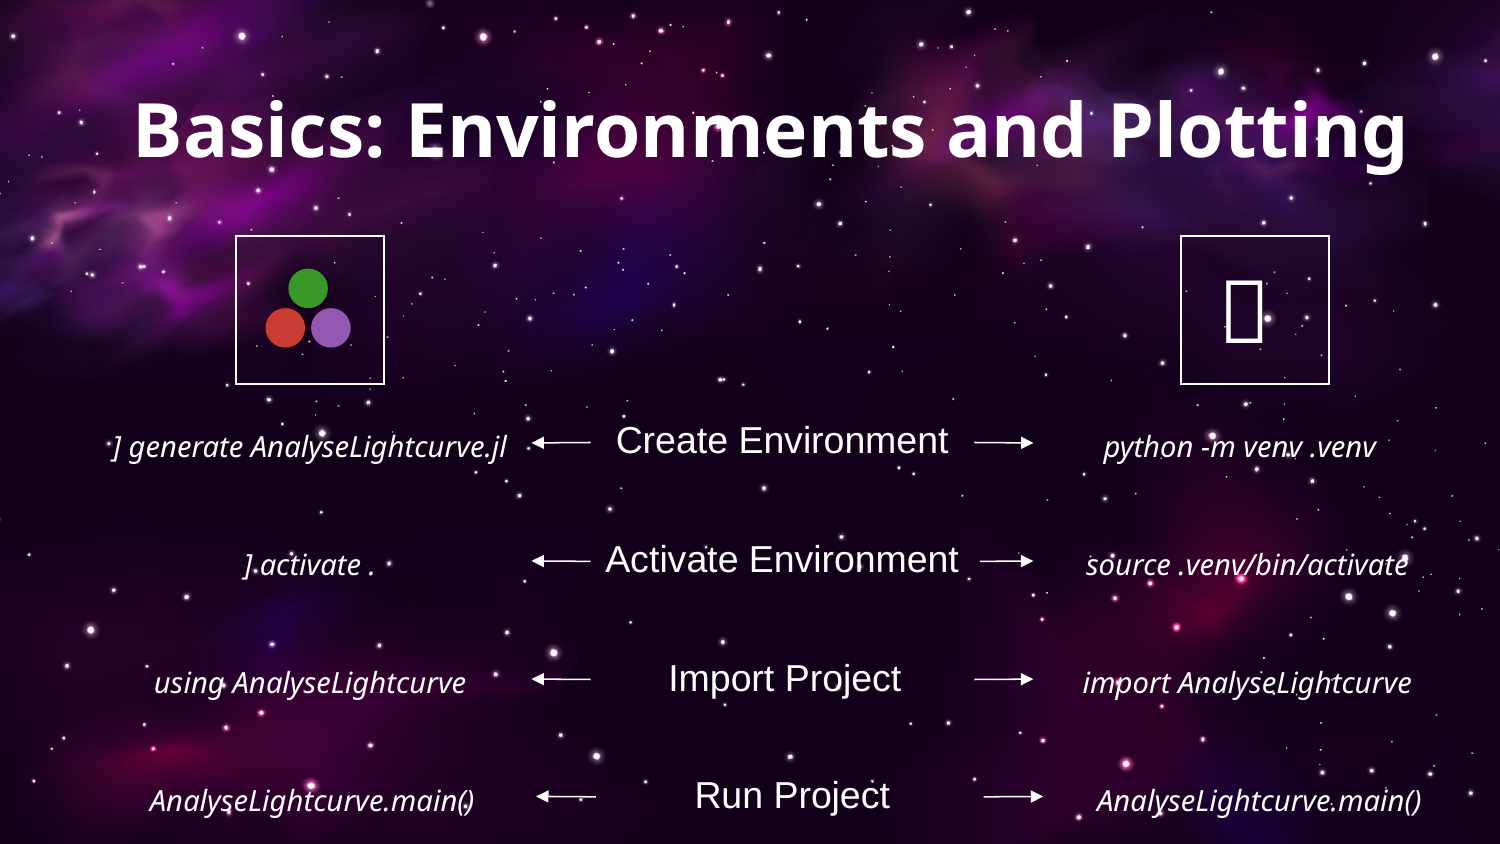

# Basics: Environments and Plotting
 
 Create Environment
] generate AnalyseLightcurve.jl
python -m venv .venv
] activate .
Activate Environment
source .venv/bin/activate
using AnalyseLightcurve
 Import Project
import AnalyseLightcurve
AnalyseLightcurve.main()
 Run Project
AnalyseLightcurve.main()